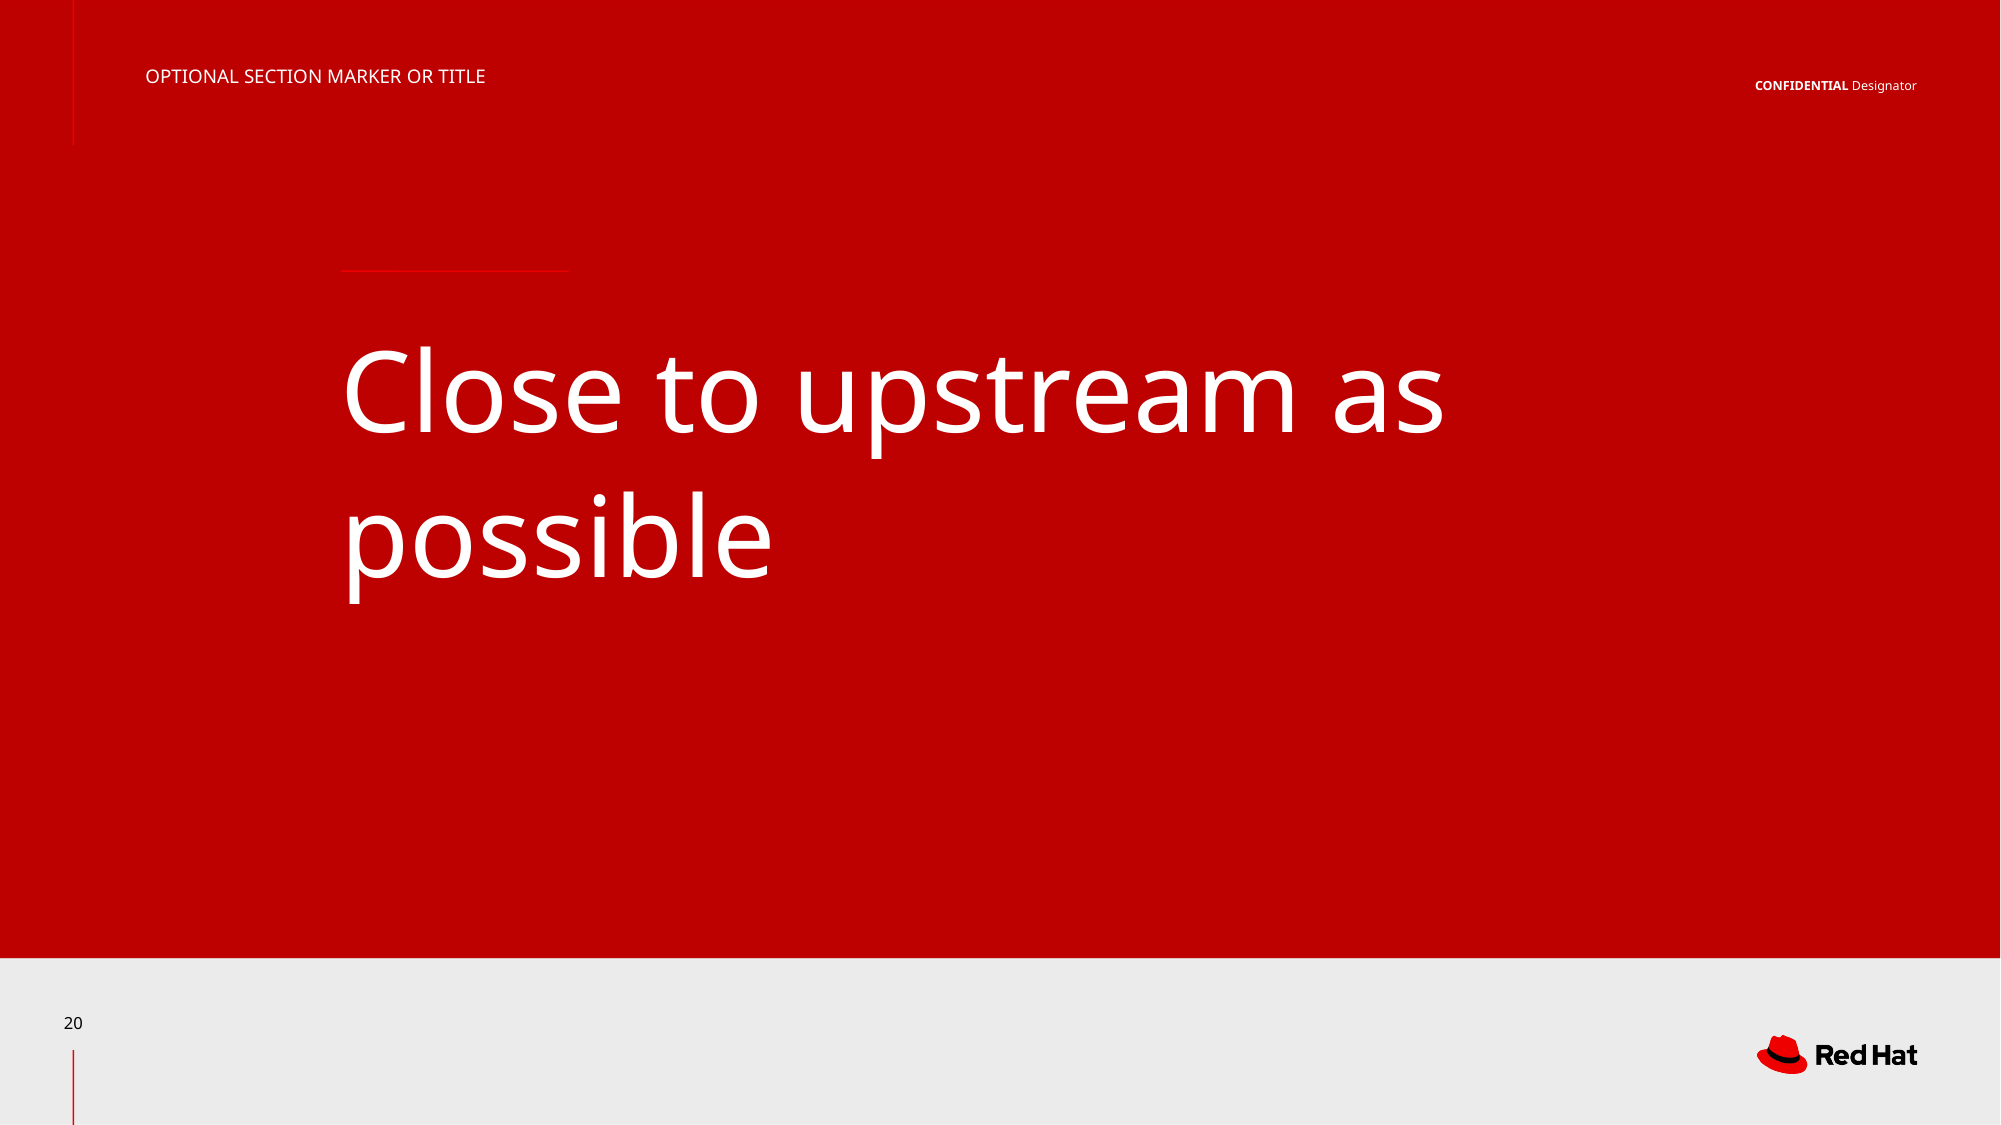

OPTIONAL SECTION MARKER OR TITLE
# Close to upstream as possible